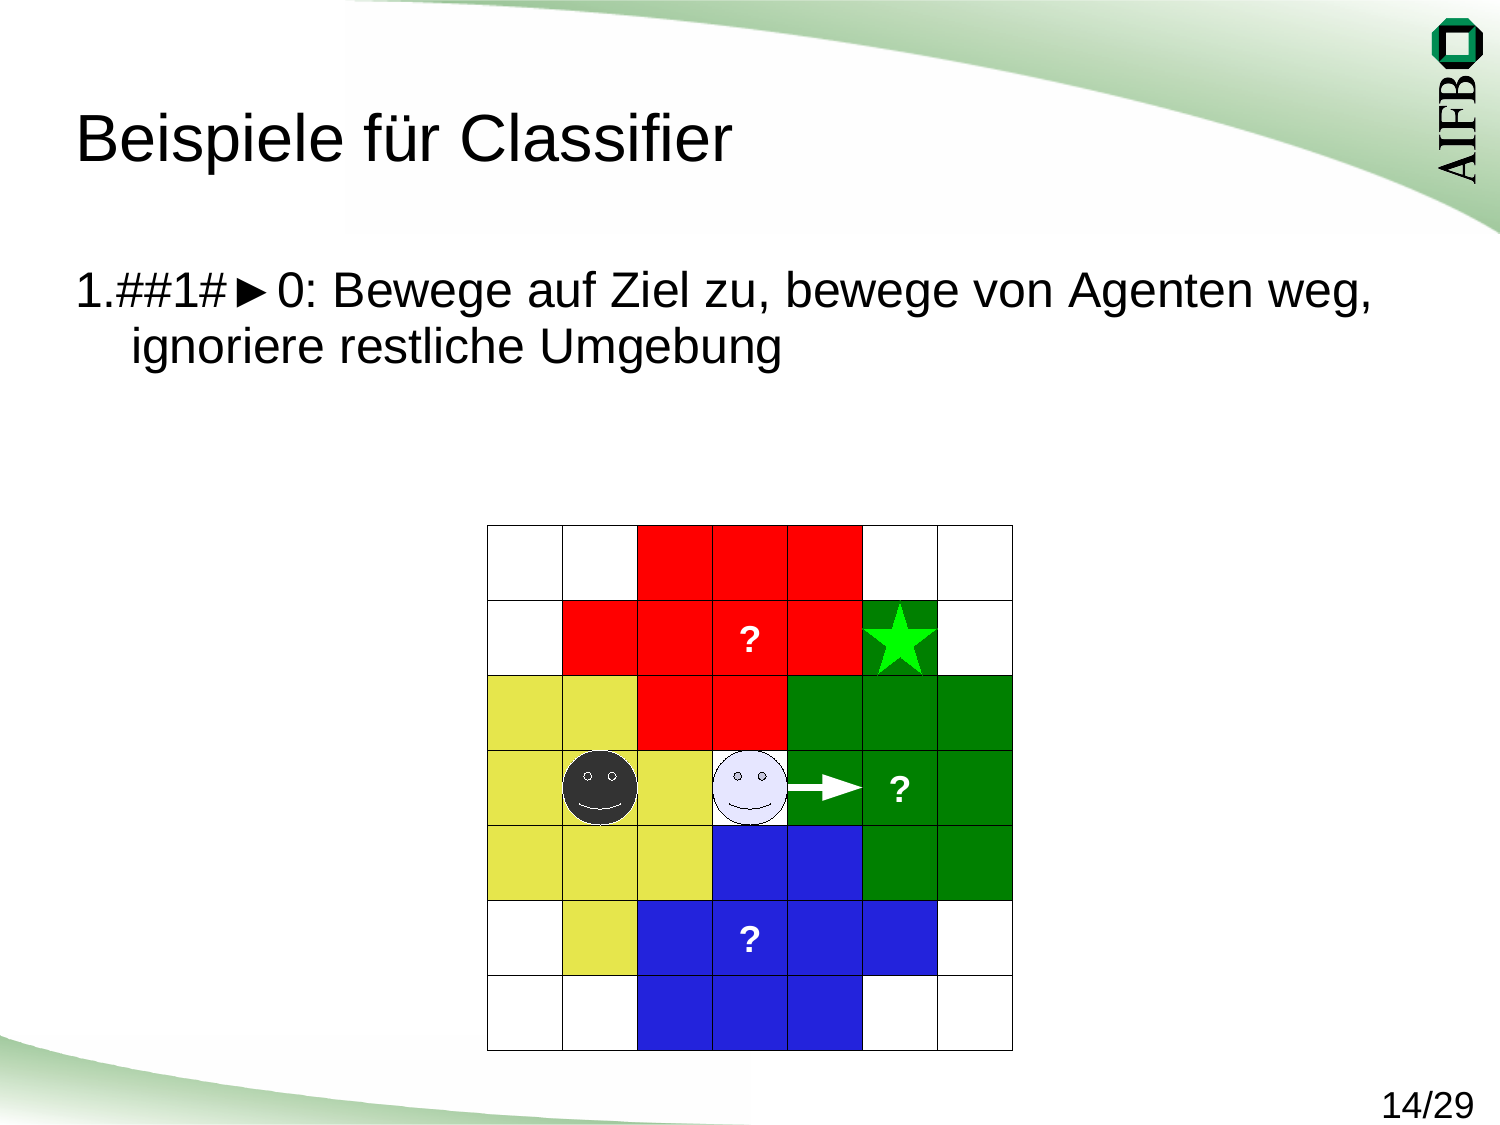

# Beispiele für Classifier
1.##1#►0: Bewege auf Ziel zu, bewege von Agenten weg, ignoriere restliche Umgebung
?
?
?
14